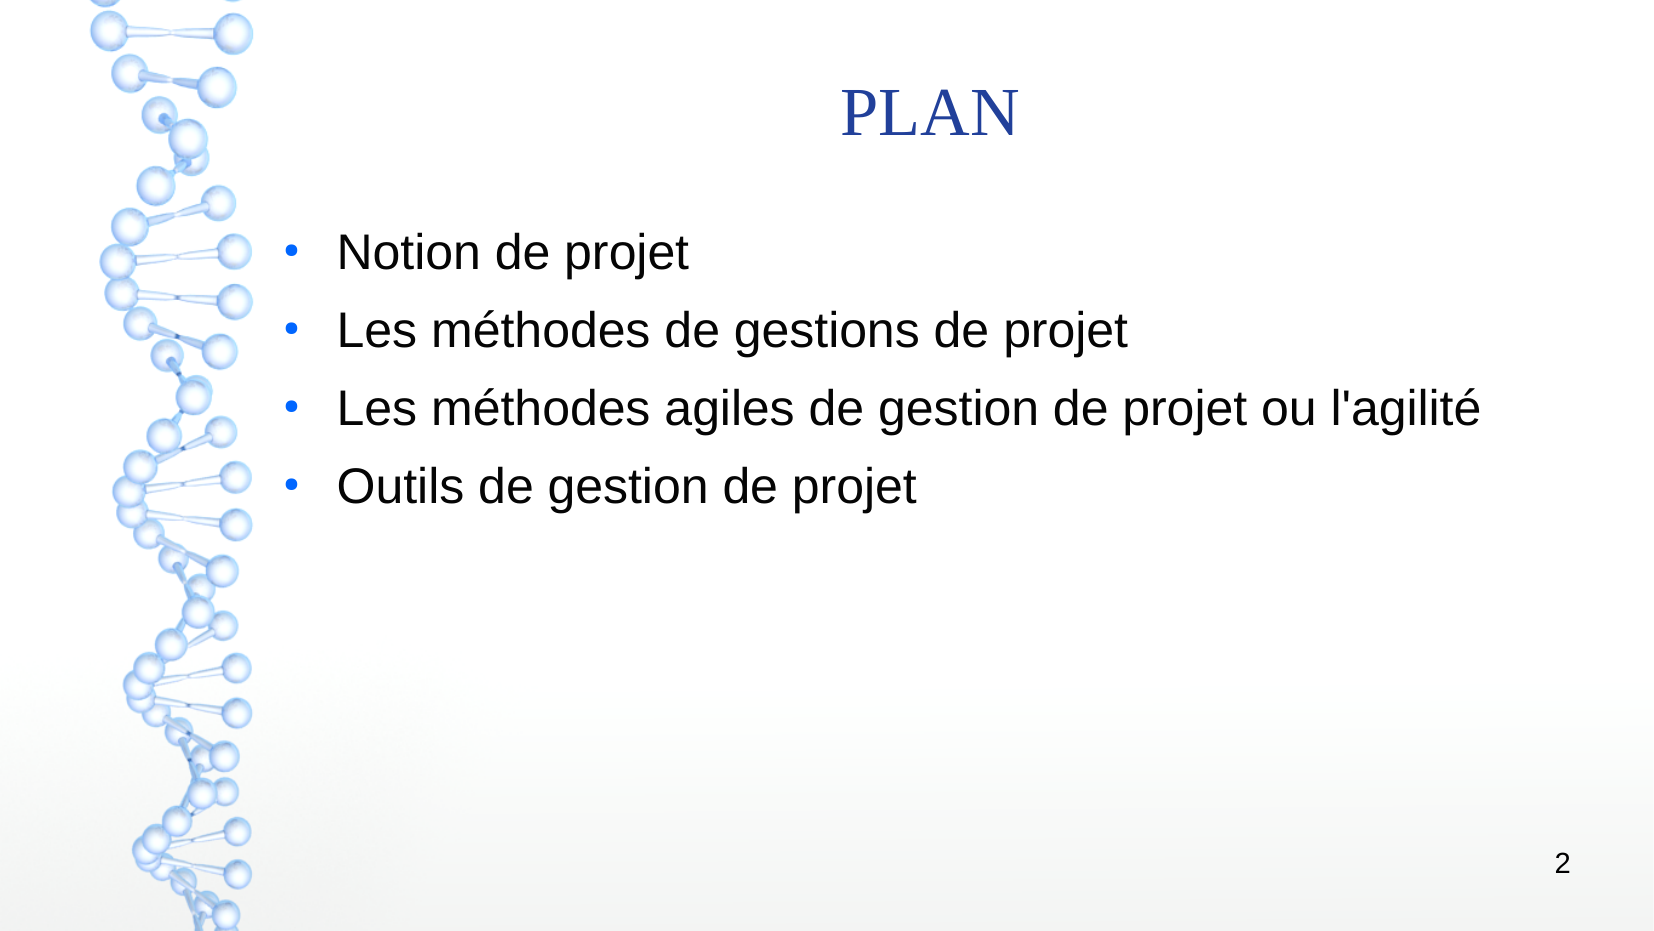

# PLAN
Notion de projet
Les méthodes de gestions de projet
Les méthodes agiles de gestion de projet ou l'agilité
Outils de gestion de projet
2